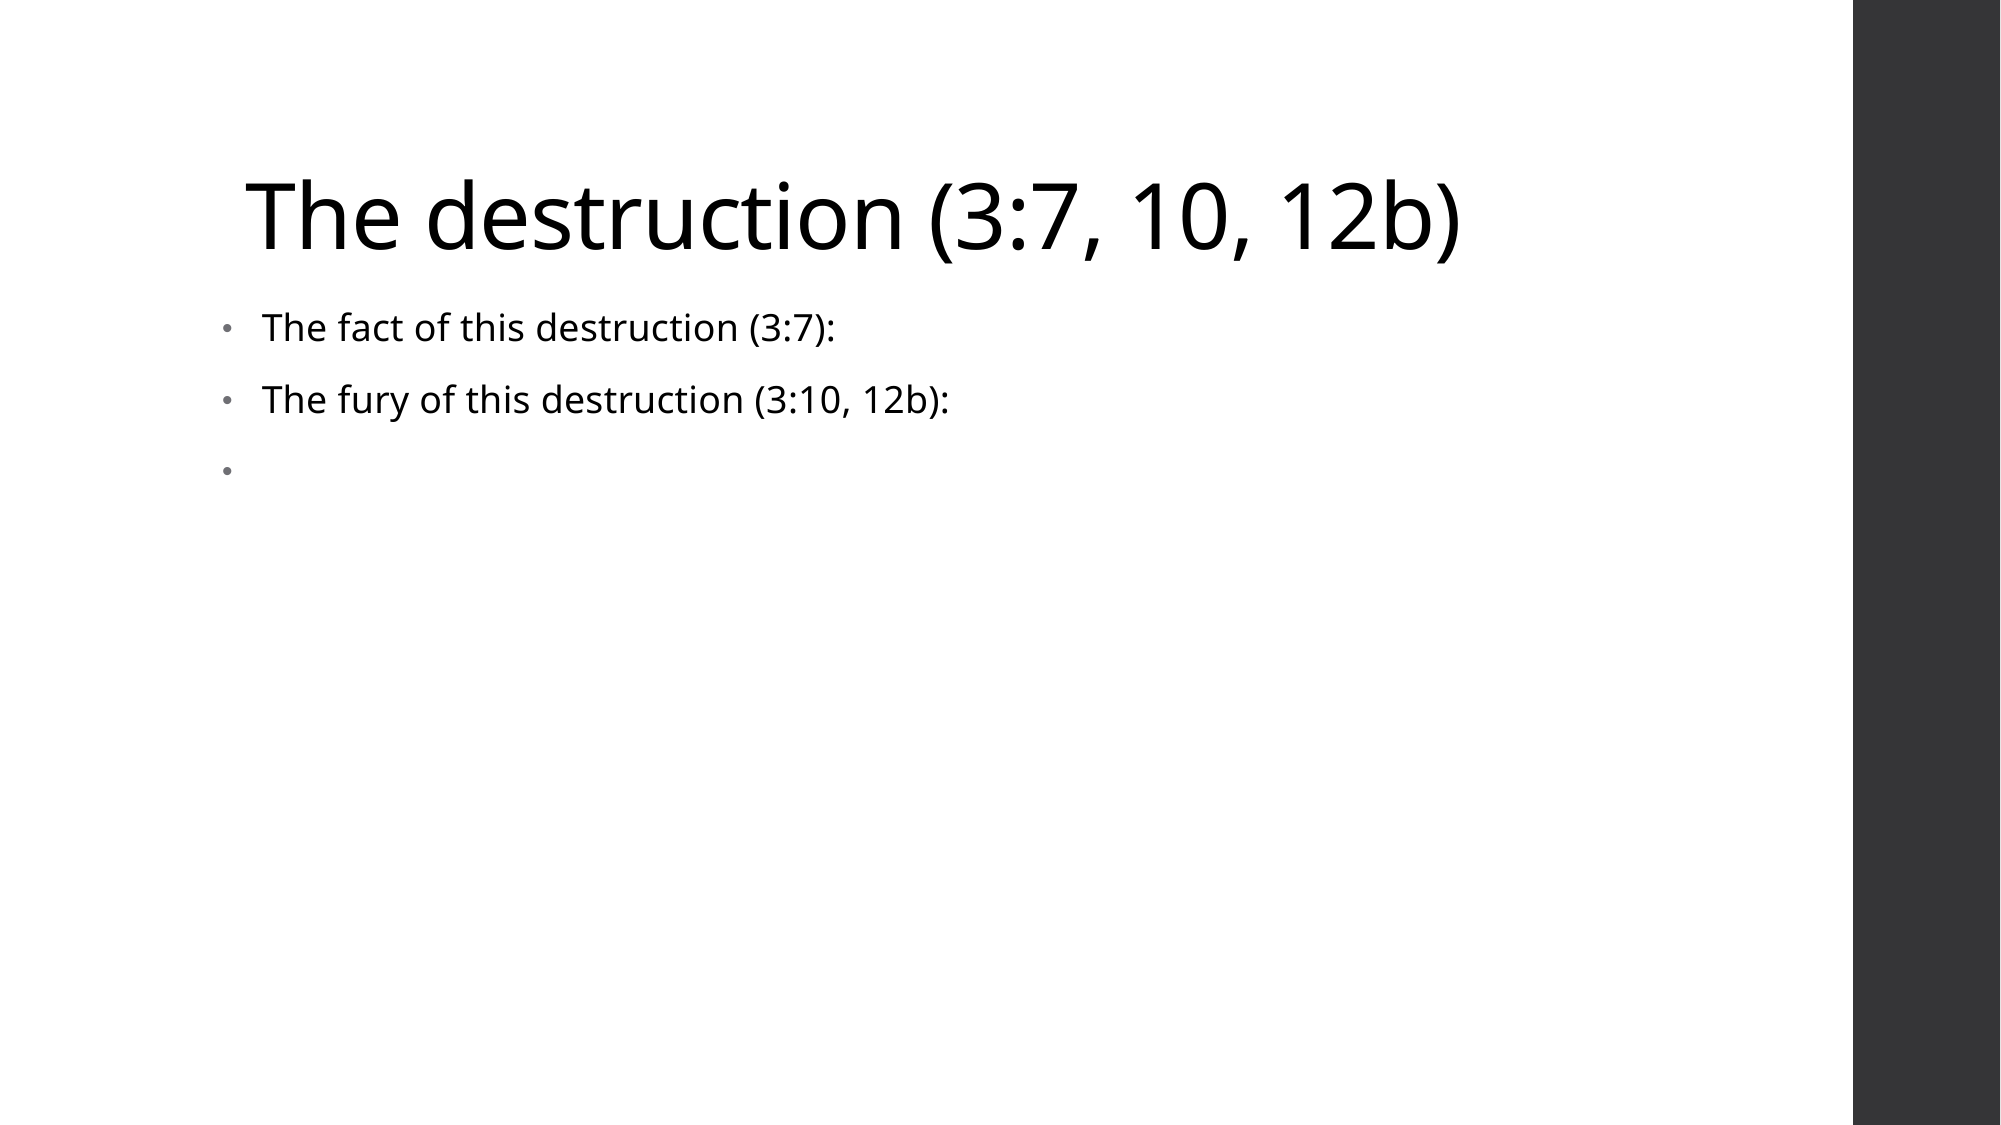

# The destruction (3:7, 10, 12b)
 The fact of this destruction (3:7):
 The fury of this destruction (3:10, 12b):